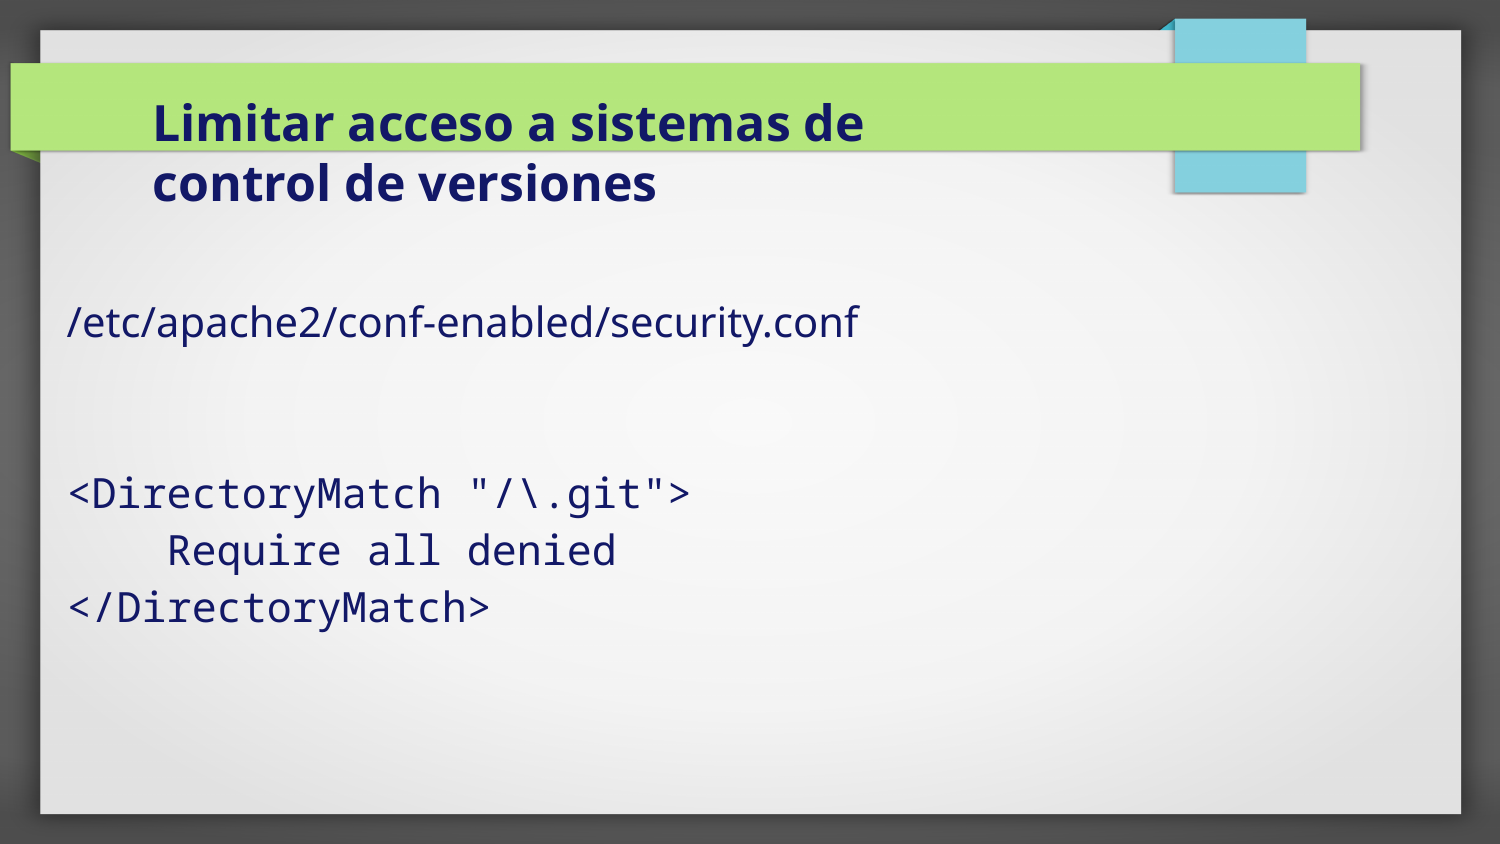

# Limitar acceso a sistemas de control de versiones
/etc/apache2/conf-enabled/security.conf
<DirectoryMatch "/\.git">
 Require all denied
</DirectoryMatch>